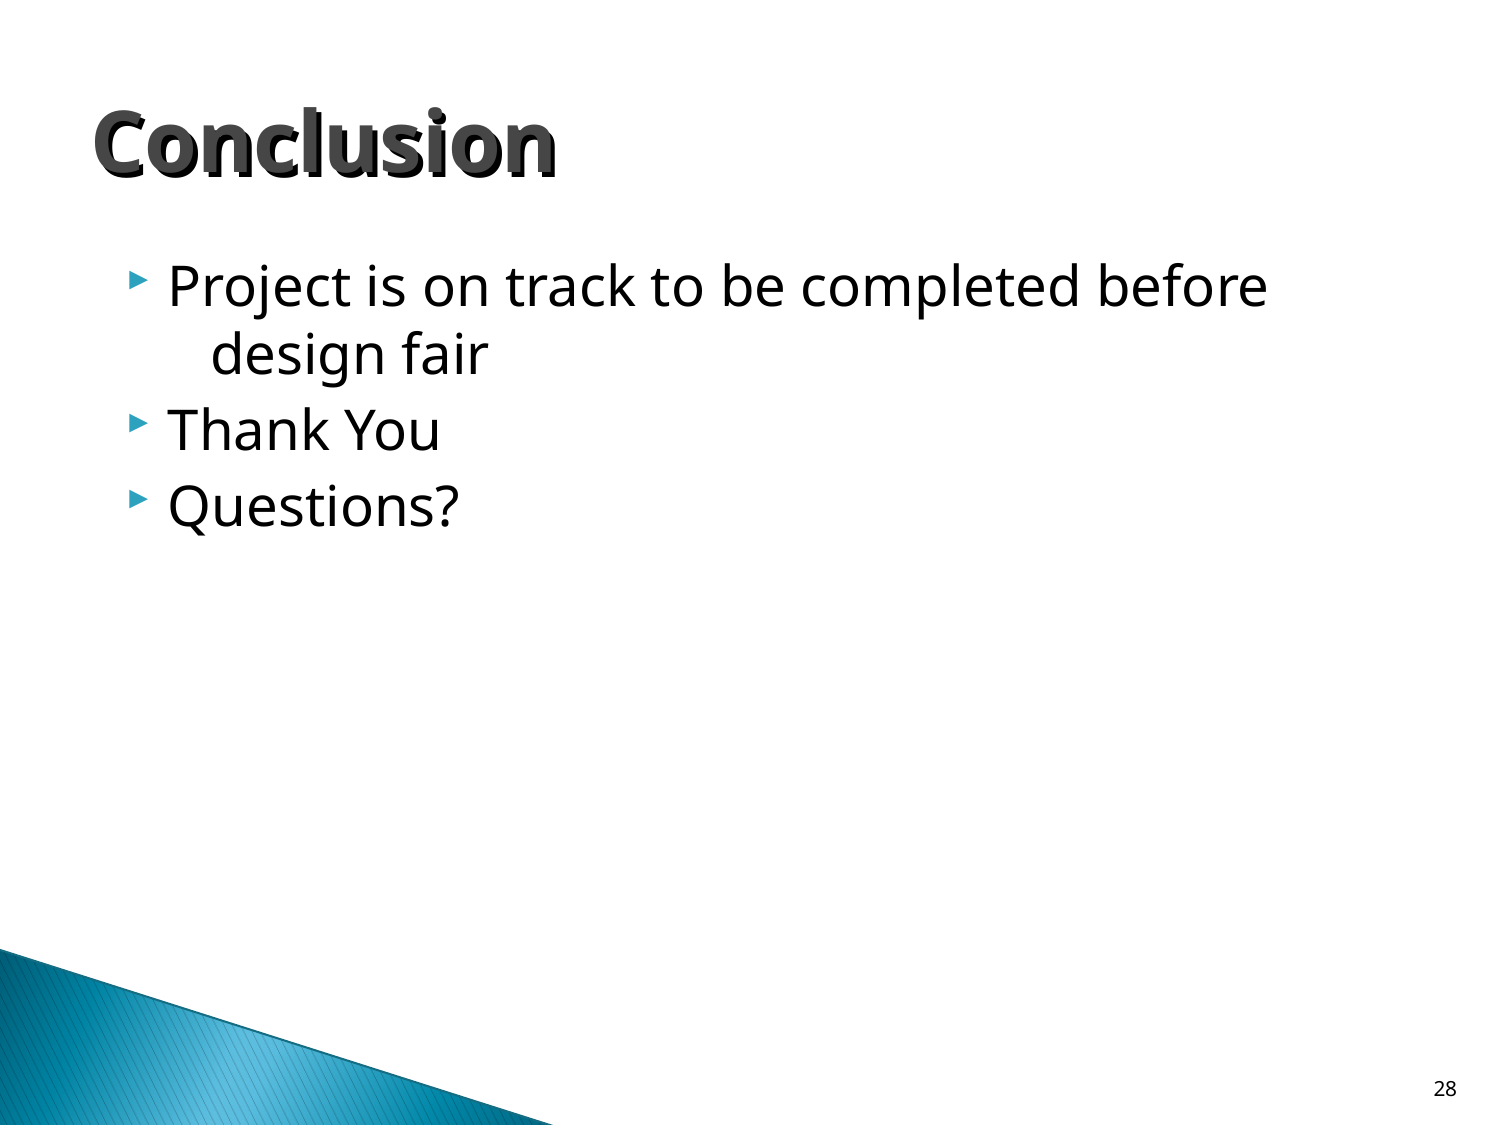

Conclusion
# Project is on track to be completed before design fair
Thank You
Questions?